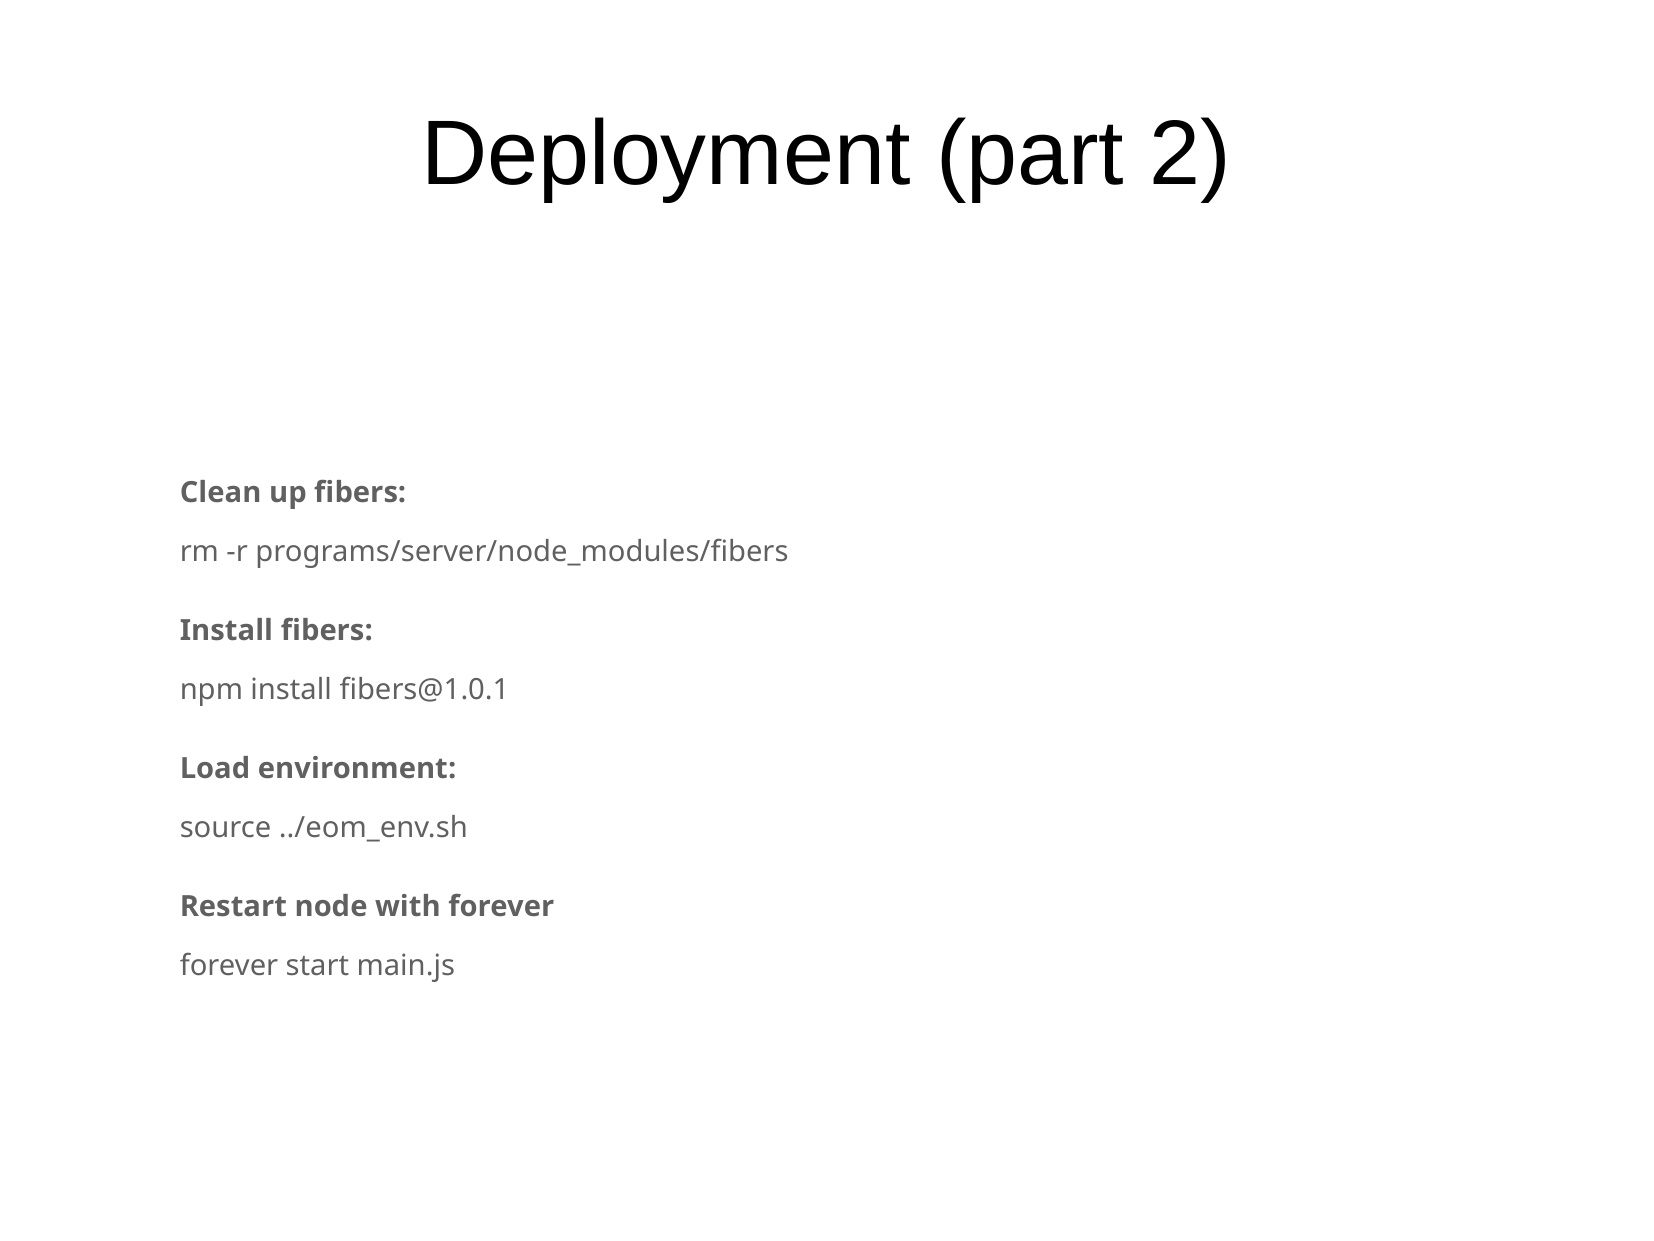

# Deployment (part 2)
Clean up fibers:
rm -r programs/server/node_modules/fibers
Install fibers:
npm install fibers@1.0.1
Load environment:
source ../eom_env.sh
Restart node with forever
forever start main.js